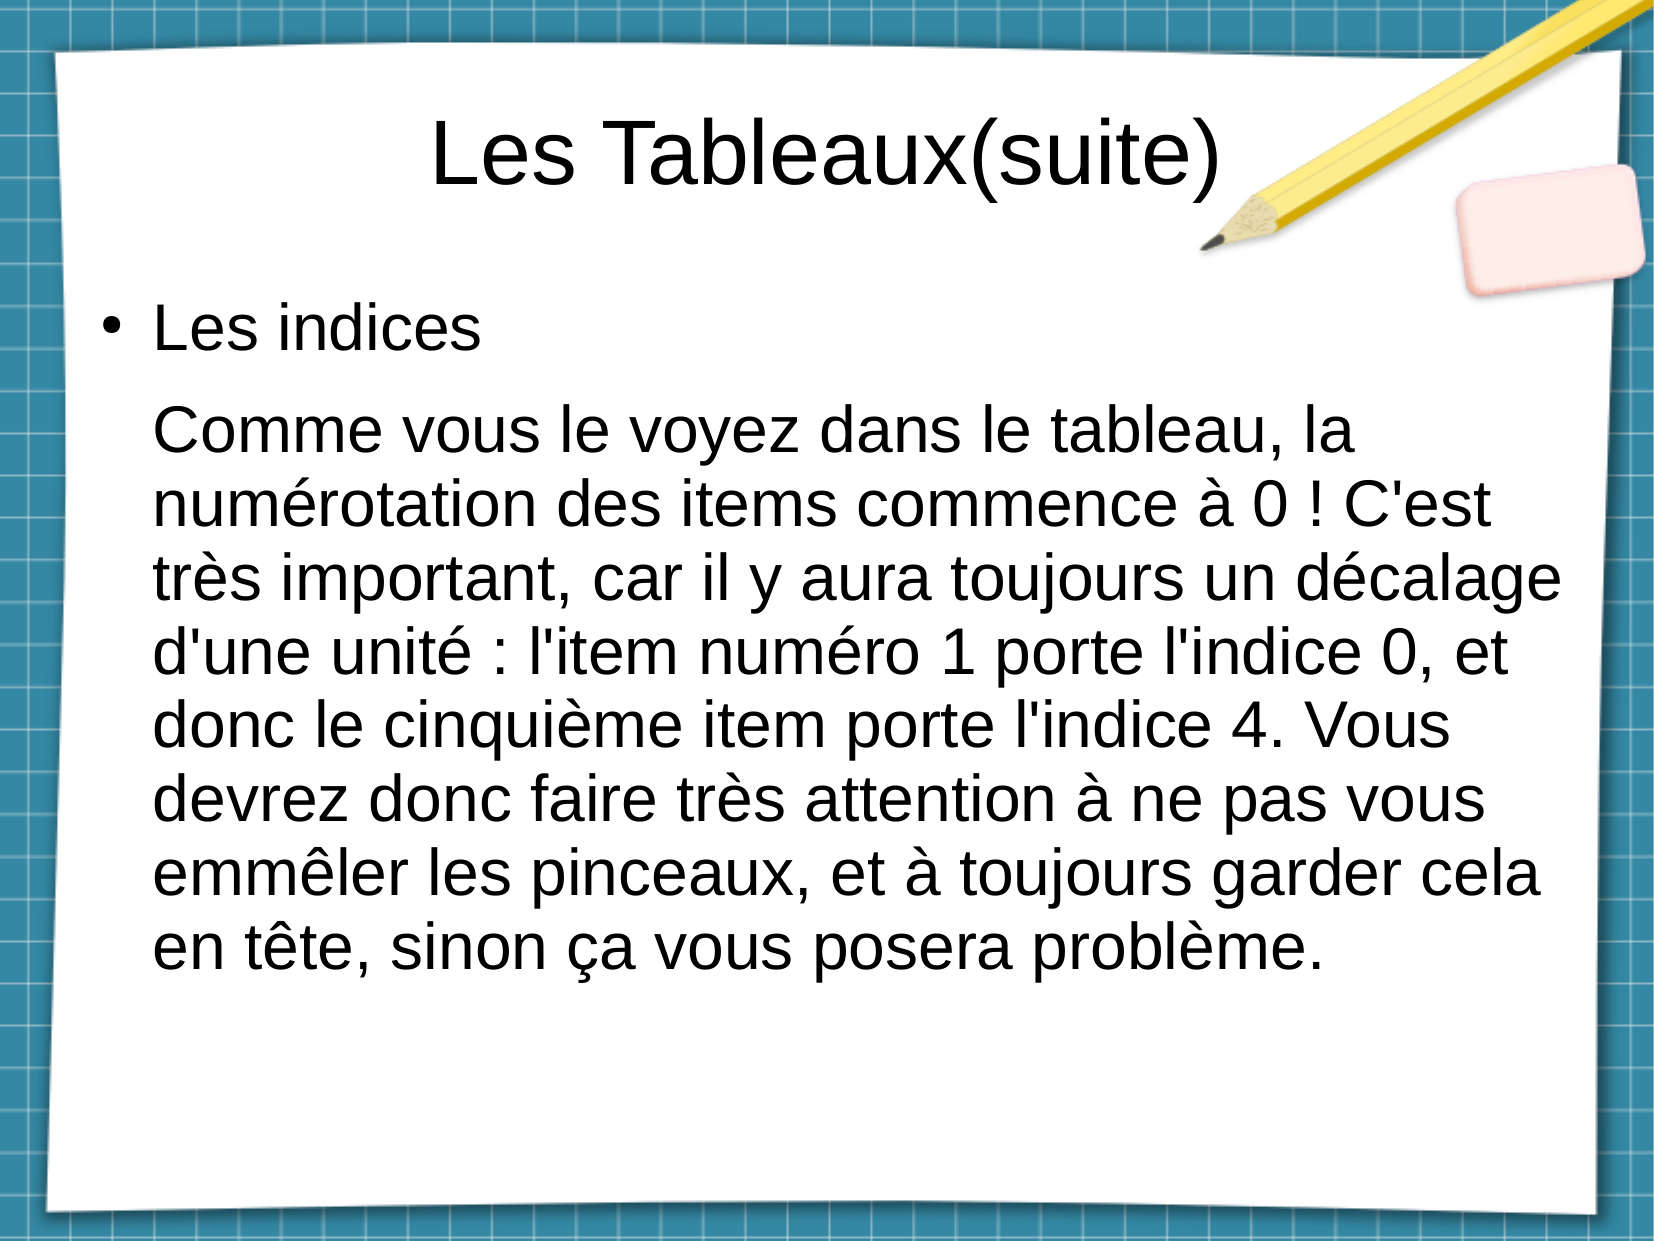

# Les Tableaux(suite)
Les indices
Comme vous le voyez dans le tableau, la numérotation des items commence à 0 ! C'est très important, car il y aura toujours un décalage d'une unité : l'item numéro 1 porte l'indice 0, et donc le cinquième item porte l'indice 4. Vous devrez donc faire très attention à ne pas vous emmêler les pinceaux, et à toujours garder cela en tête, sinon ça vous posera problème.